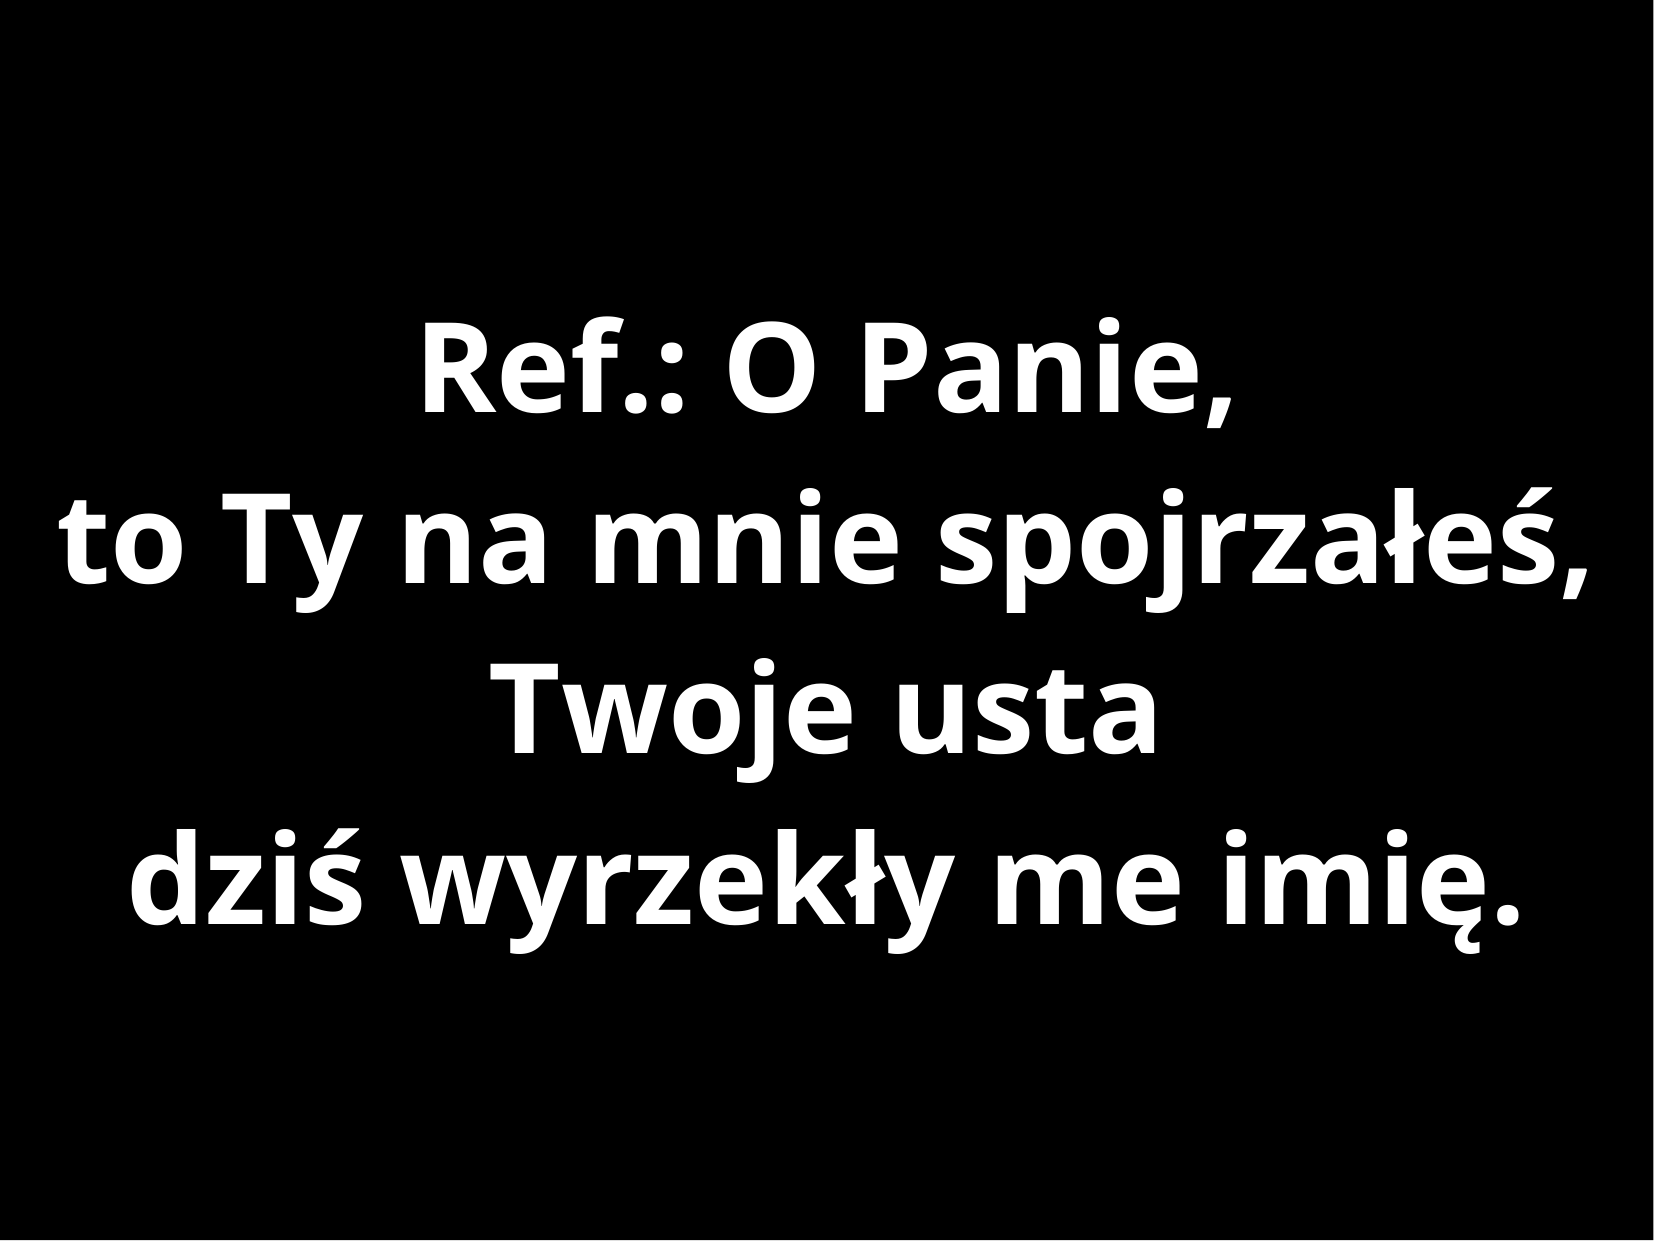

# Ref.: O Panie, to Ty na mnie spojrzałeś, Twoje usta dziś wyrzekły me imię.